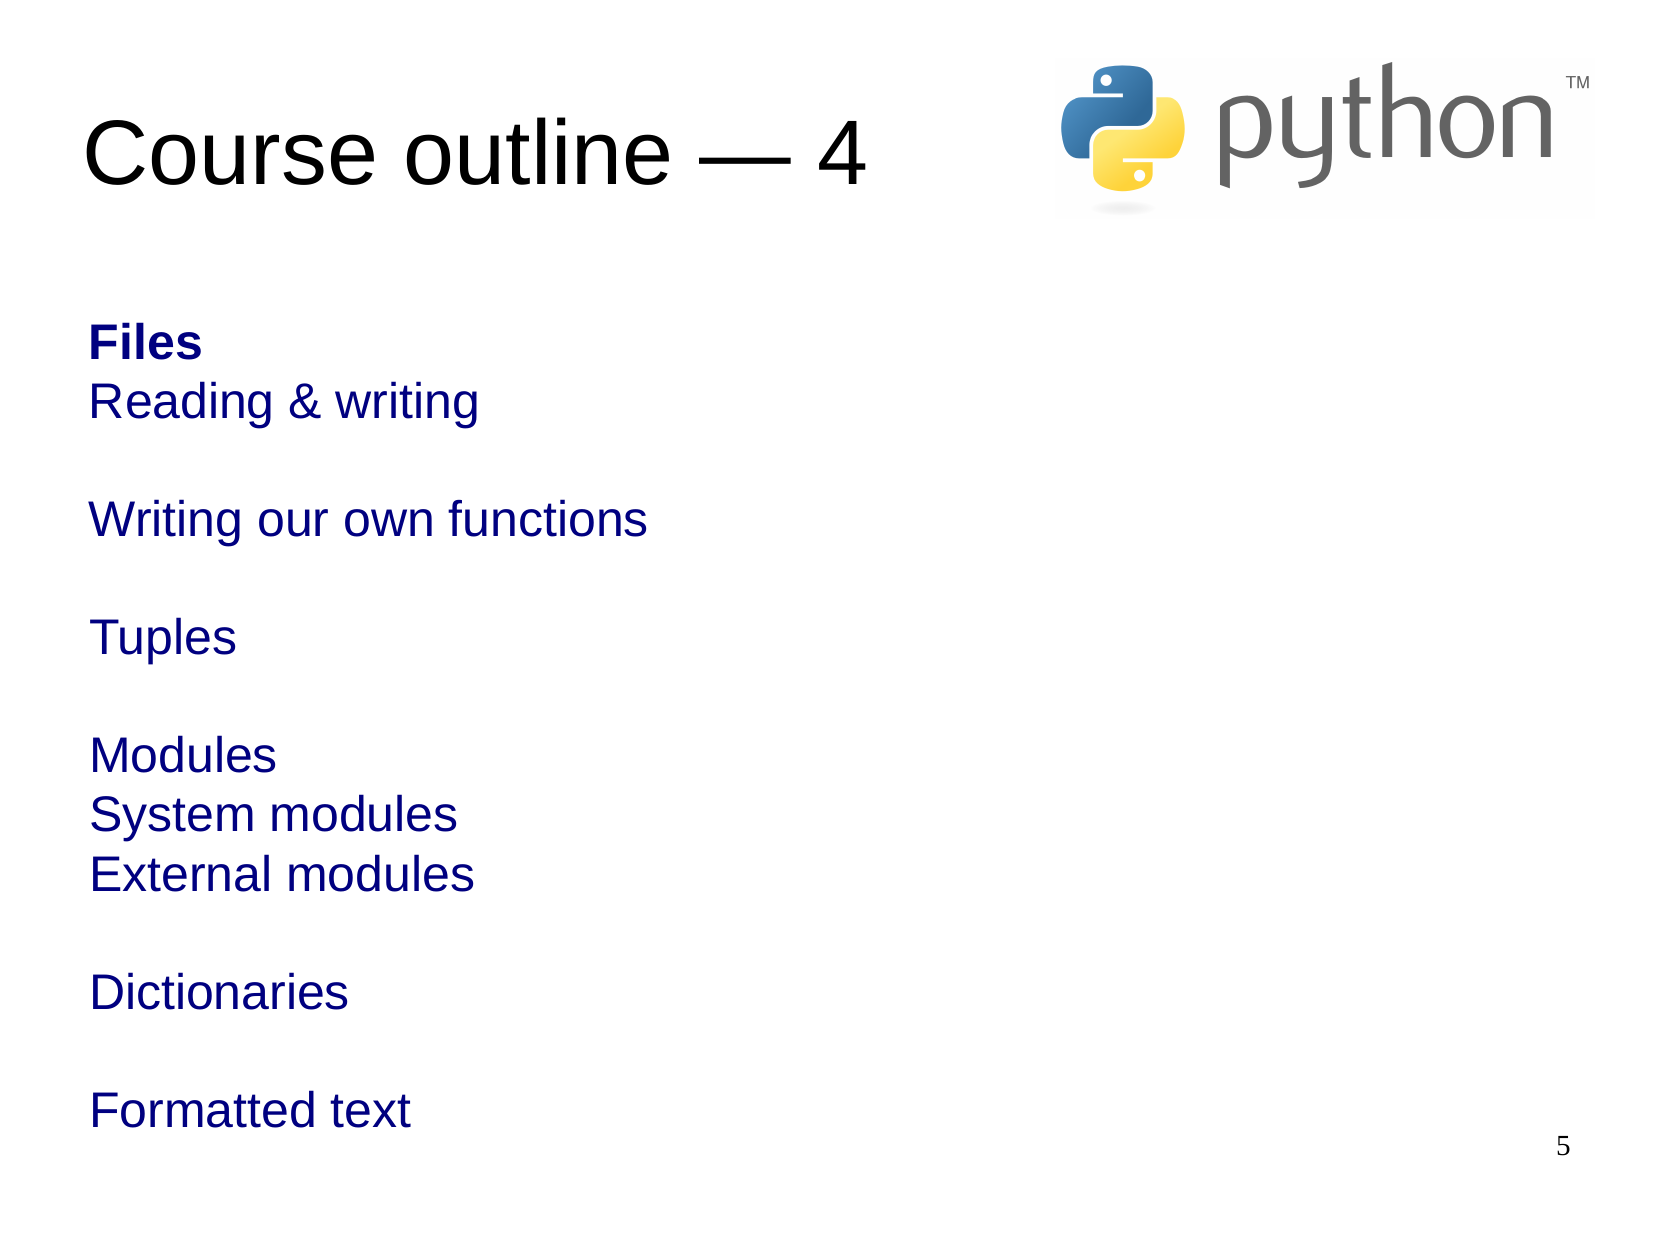

# Course outline ― 4
Files
Reading & writing
Writing our own functions
Tuples
Modules
System modules
External modules
Dictionaries
Formatted text
5